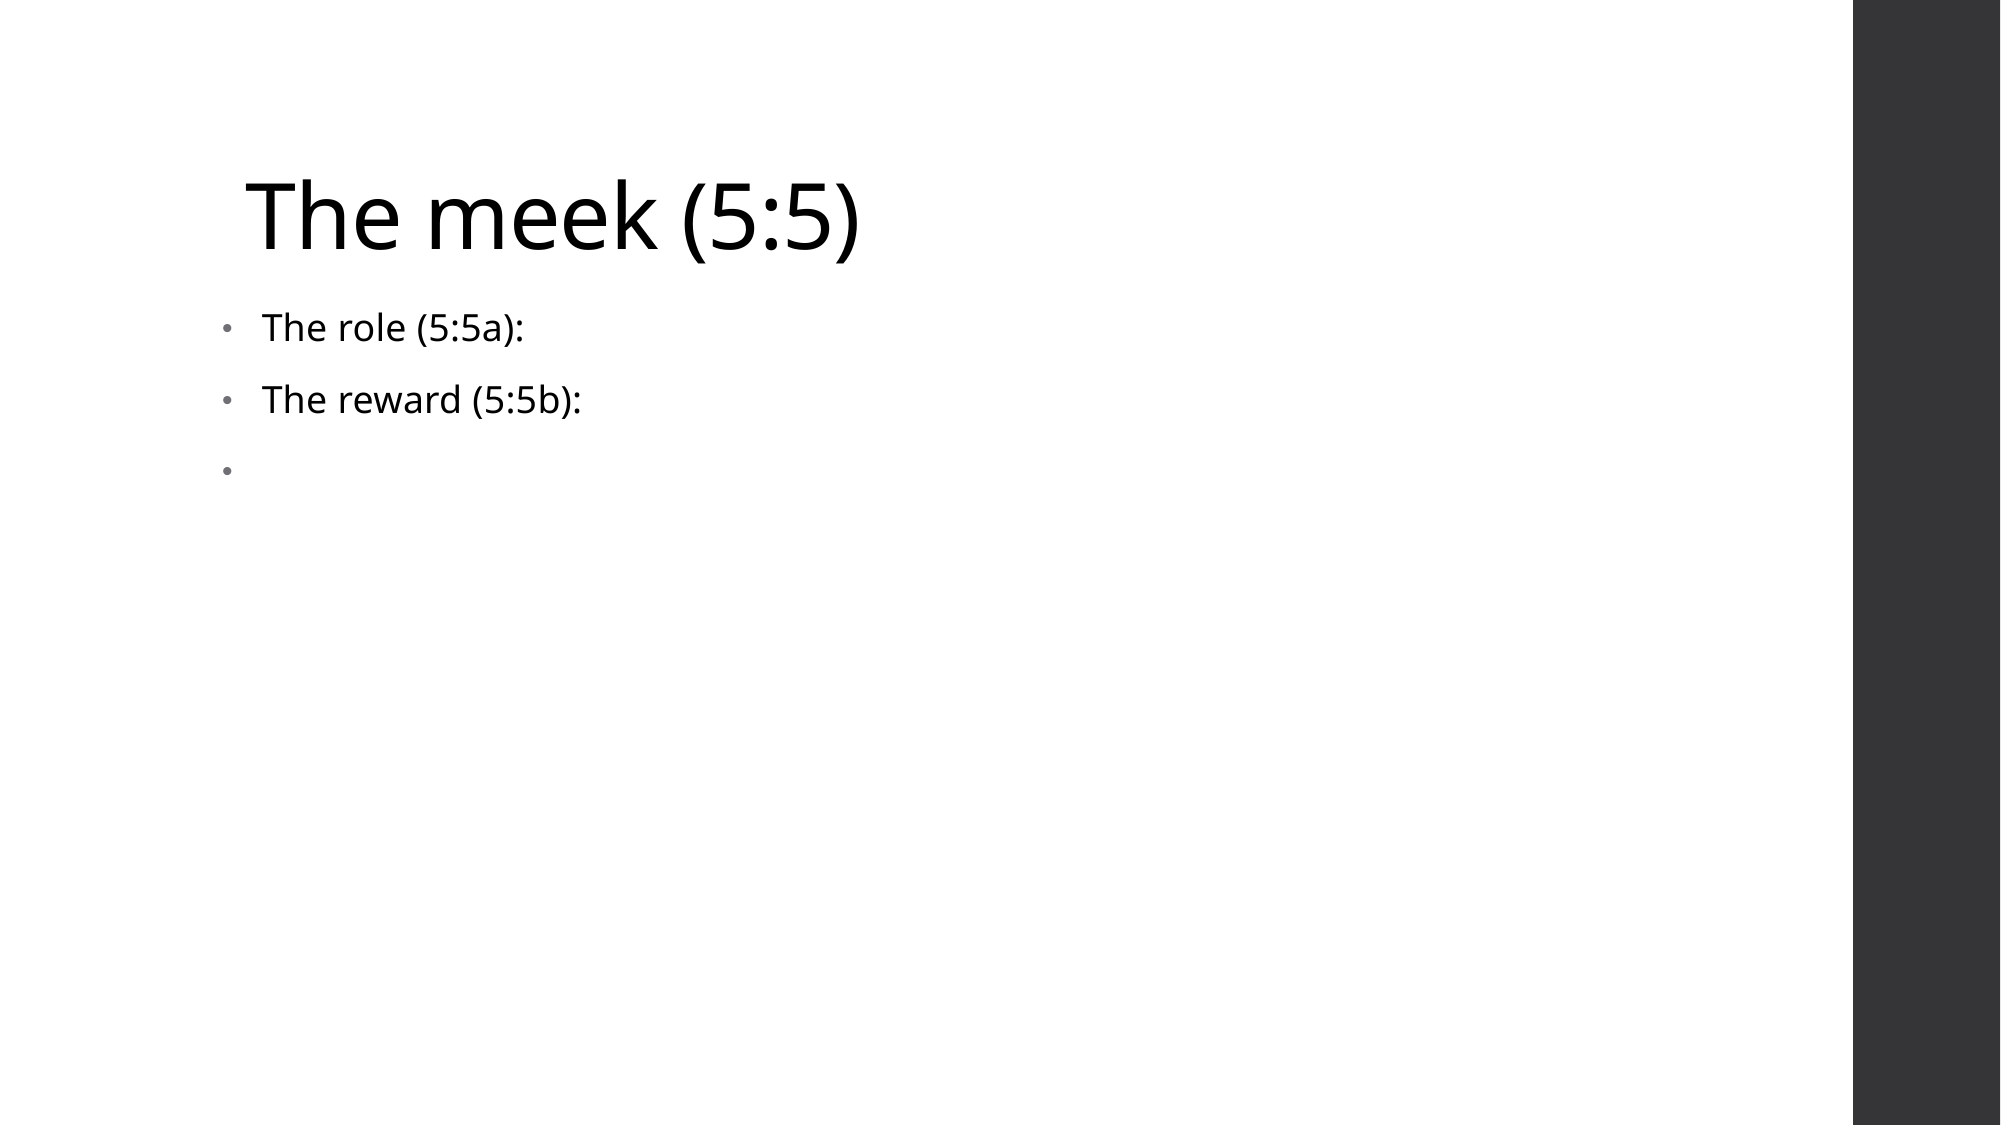

# The meek (5:5)
 The role (5:5a):
 The reward (5:5b):